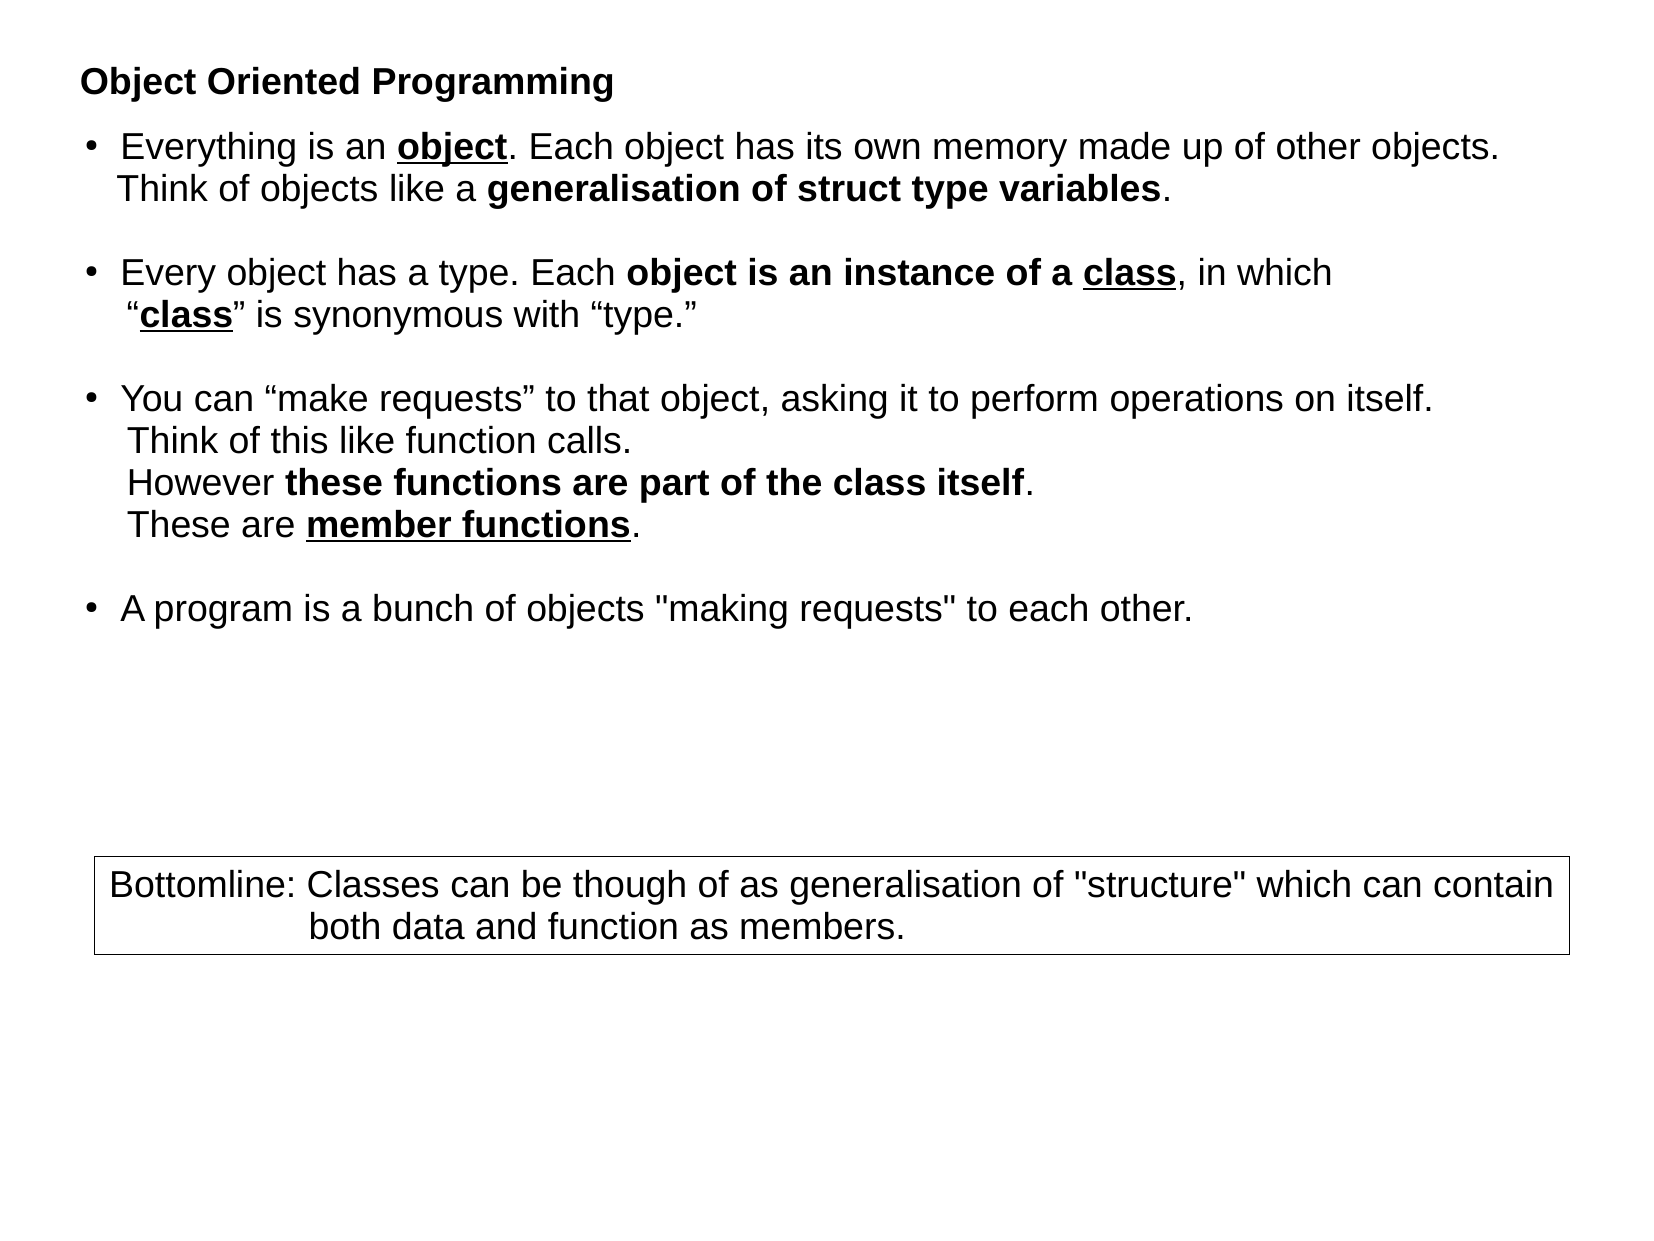

Object Oriented Programming
Everything is an object. Each object has its own memory made up of other objects.
 Think of objects like a generalisation of struct type variables.
Every object has a type. Each object is an instance of a class, in which
 “class” is synonymous with “type.”
You can “make requests” to that object, asking it to perform operations on itself.
 Think of this like function calls.
 However these functions are part of the class itself.
 These are member functions.
A program is a bunch of objects "making requests" to each other.
Bottomline: Classes can be though of as generalisation of "structure" which can contain
 both data and function as members.